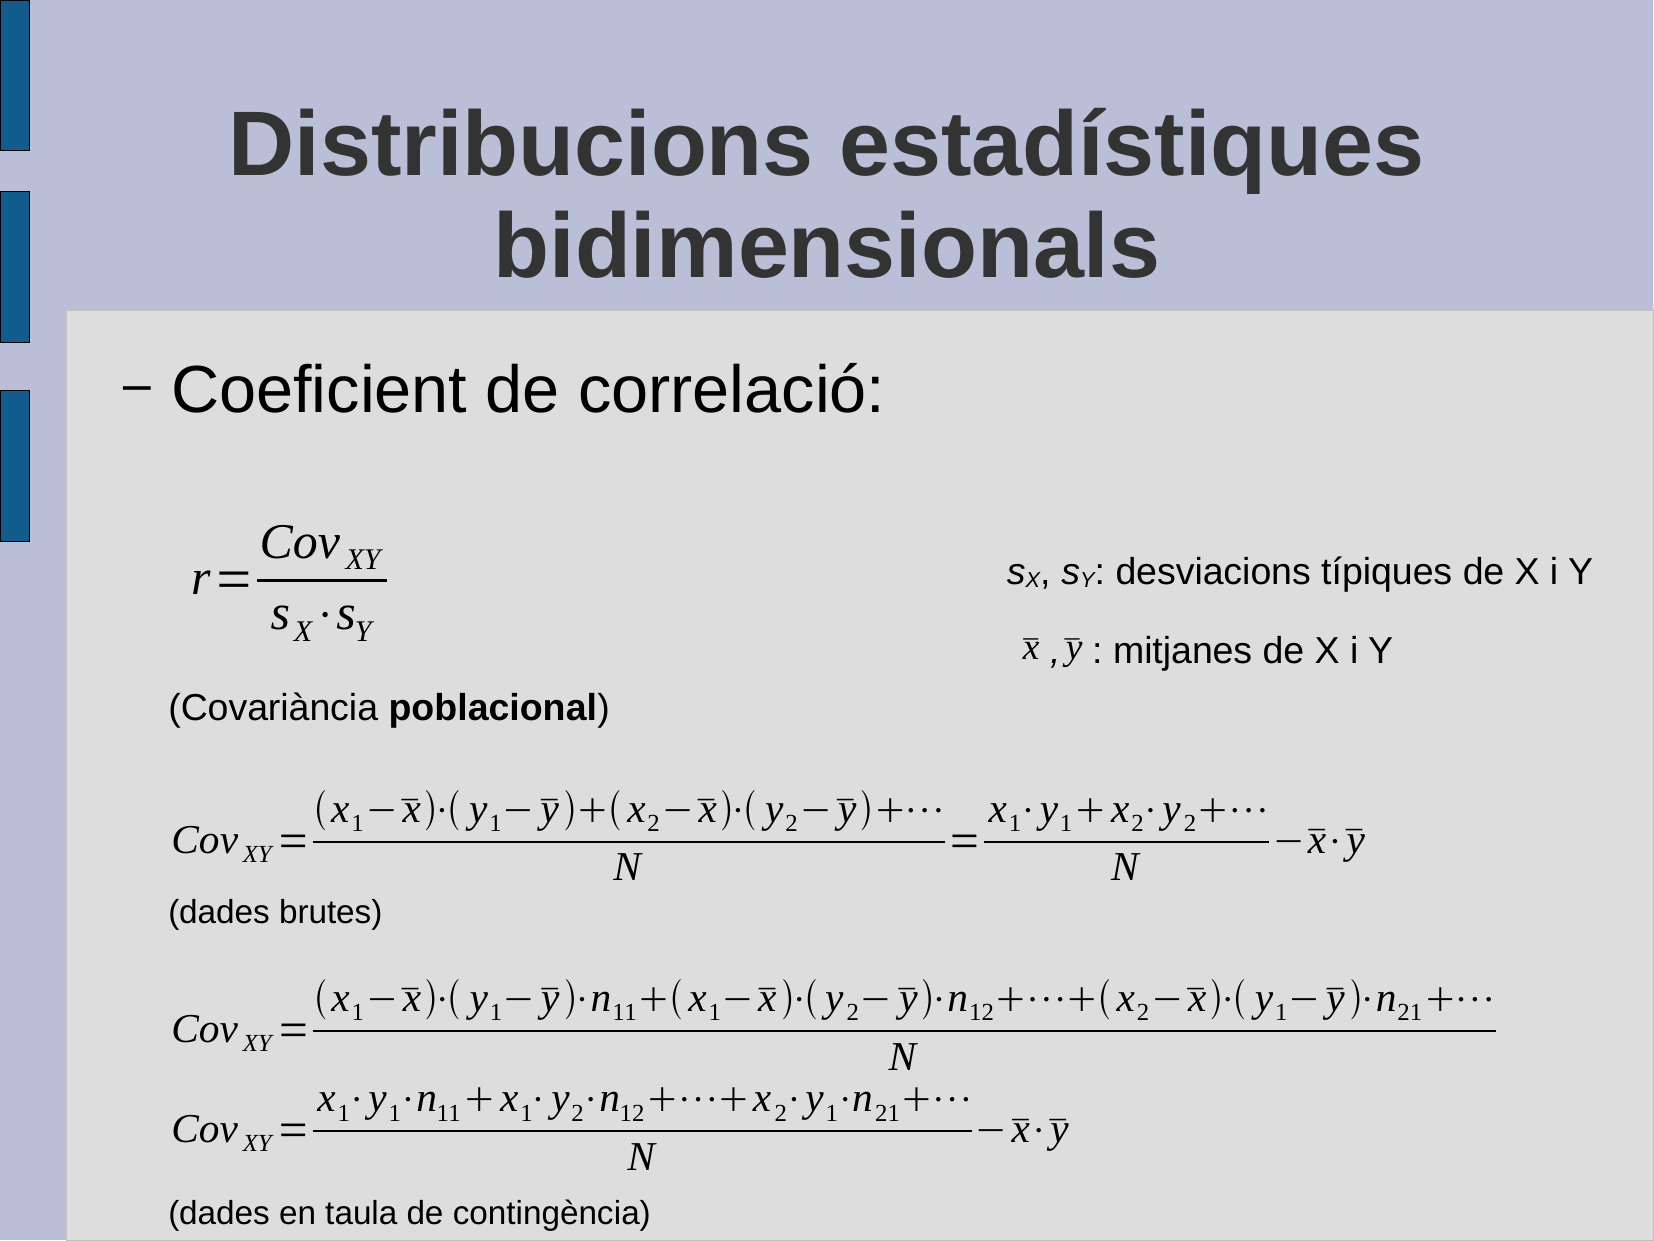

# Distribucions estadístiques bidimensionals
Coeficient de correlació:
sX, sY: desviacions típiques de X i Y
 , : mitjanes de X i Y
(Covariància poblacional)
(dades brutes)
(dades en taula de contingència)